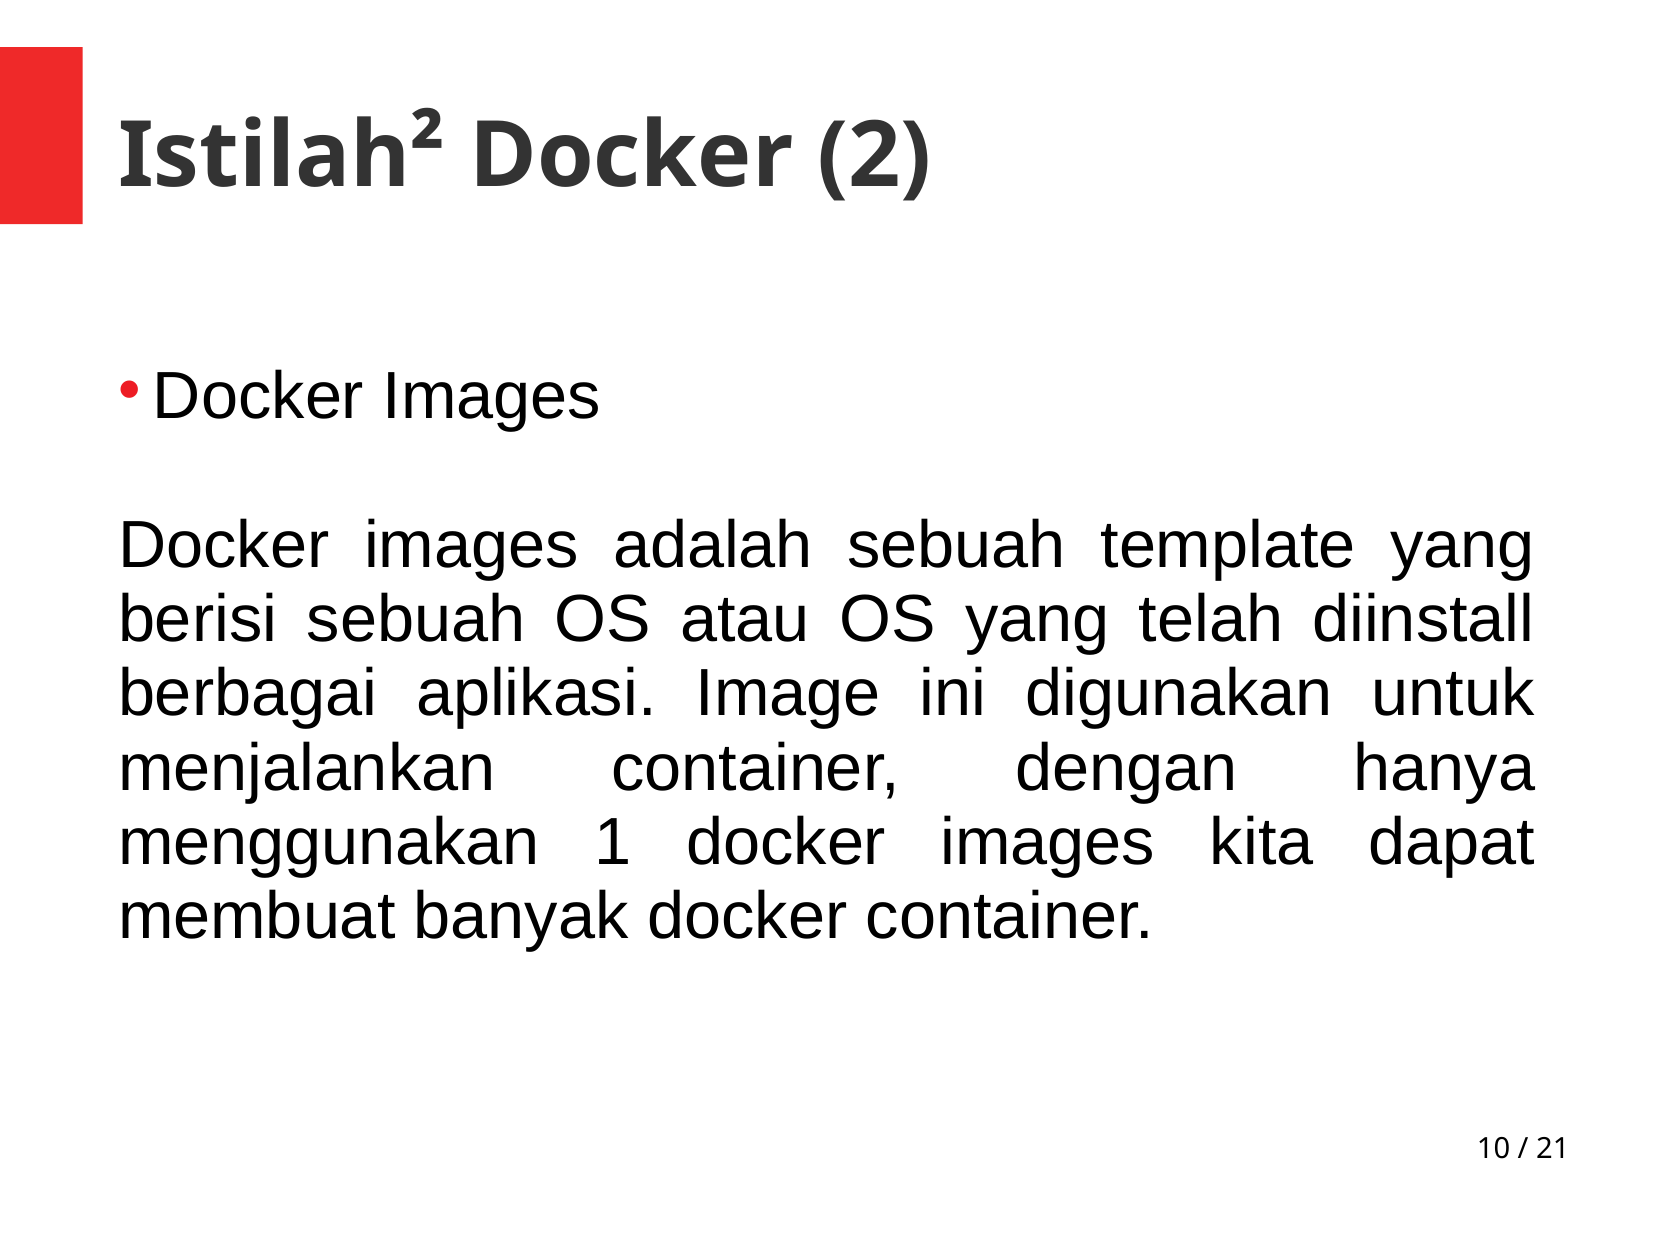

# Istilah² Docker (2)
Docker Images
Docker images adalah sebuah template yang berisi sebuah OS atau OS yang telah diinstall berbagai aplikasi. Image ini digunakan untuk menjalankan container, dengan hanya menggunakan 1 docker images kita dapat membuat banyak docker container.
10